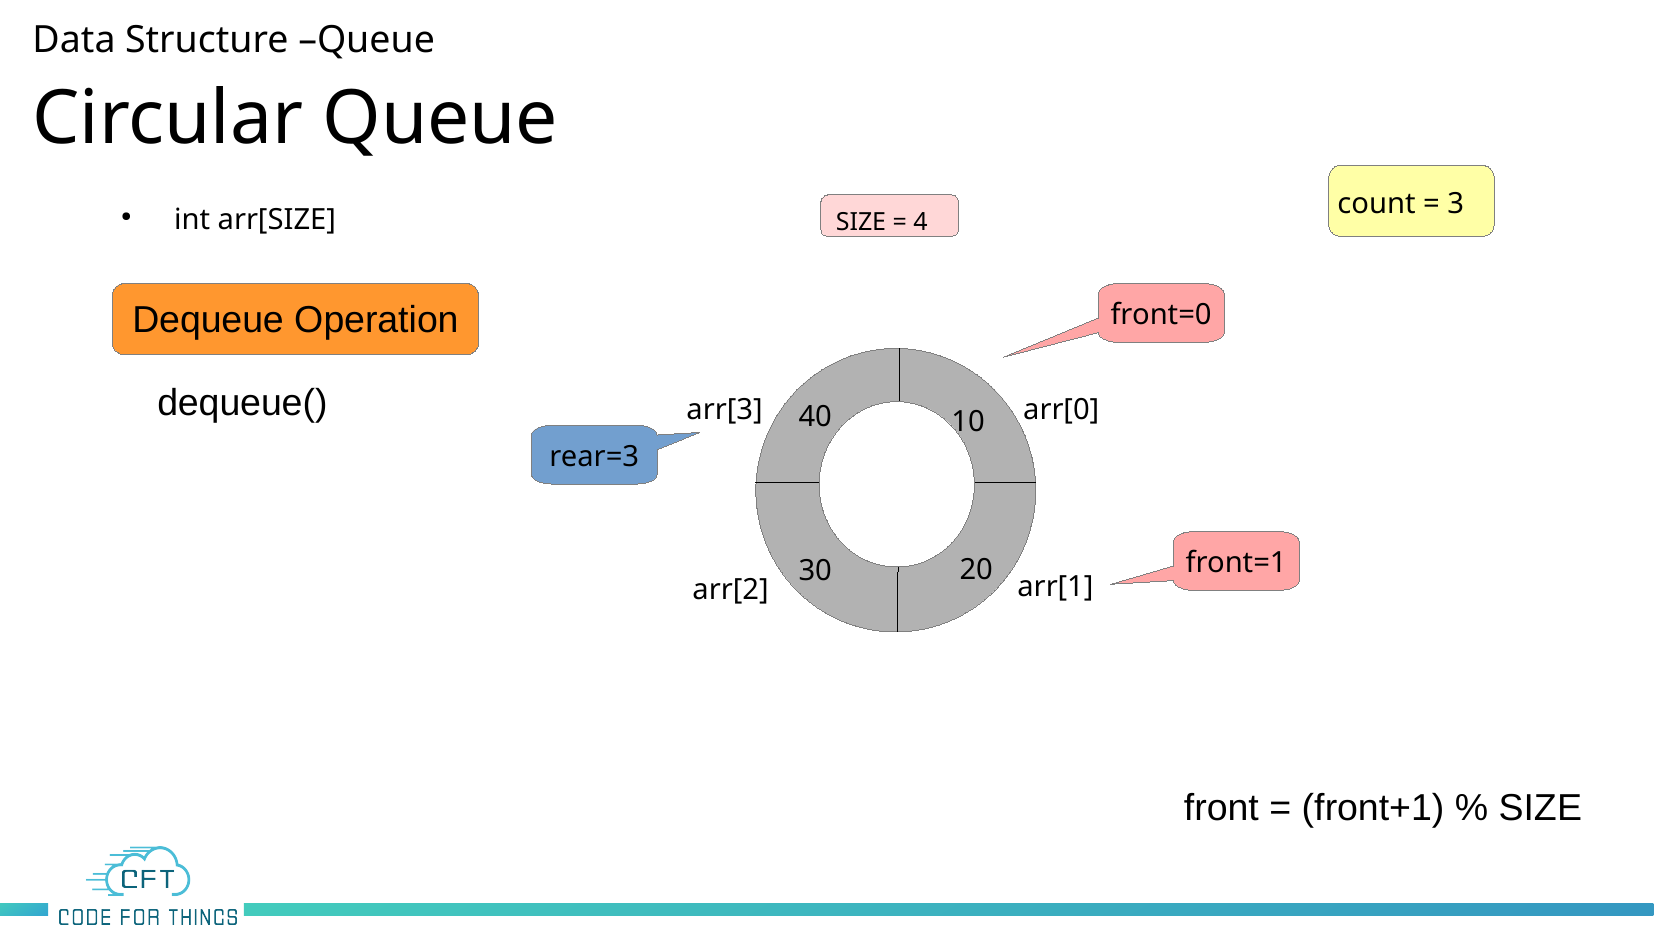

# Data Structure –Queue Circular Queue
count = 4
count = 3
int arr[SIZE]
SIZE = 4
front=0
Dequeue Operation
arr[3]
arr[0]
arr[1]
arr[2]
dequeue()
40
10
rear=3
front=1
20
30
front = (front+1) % SIZE